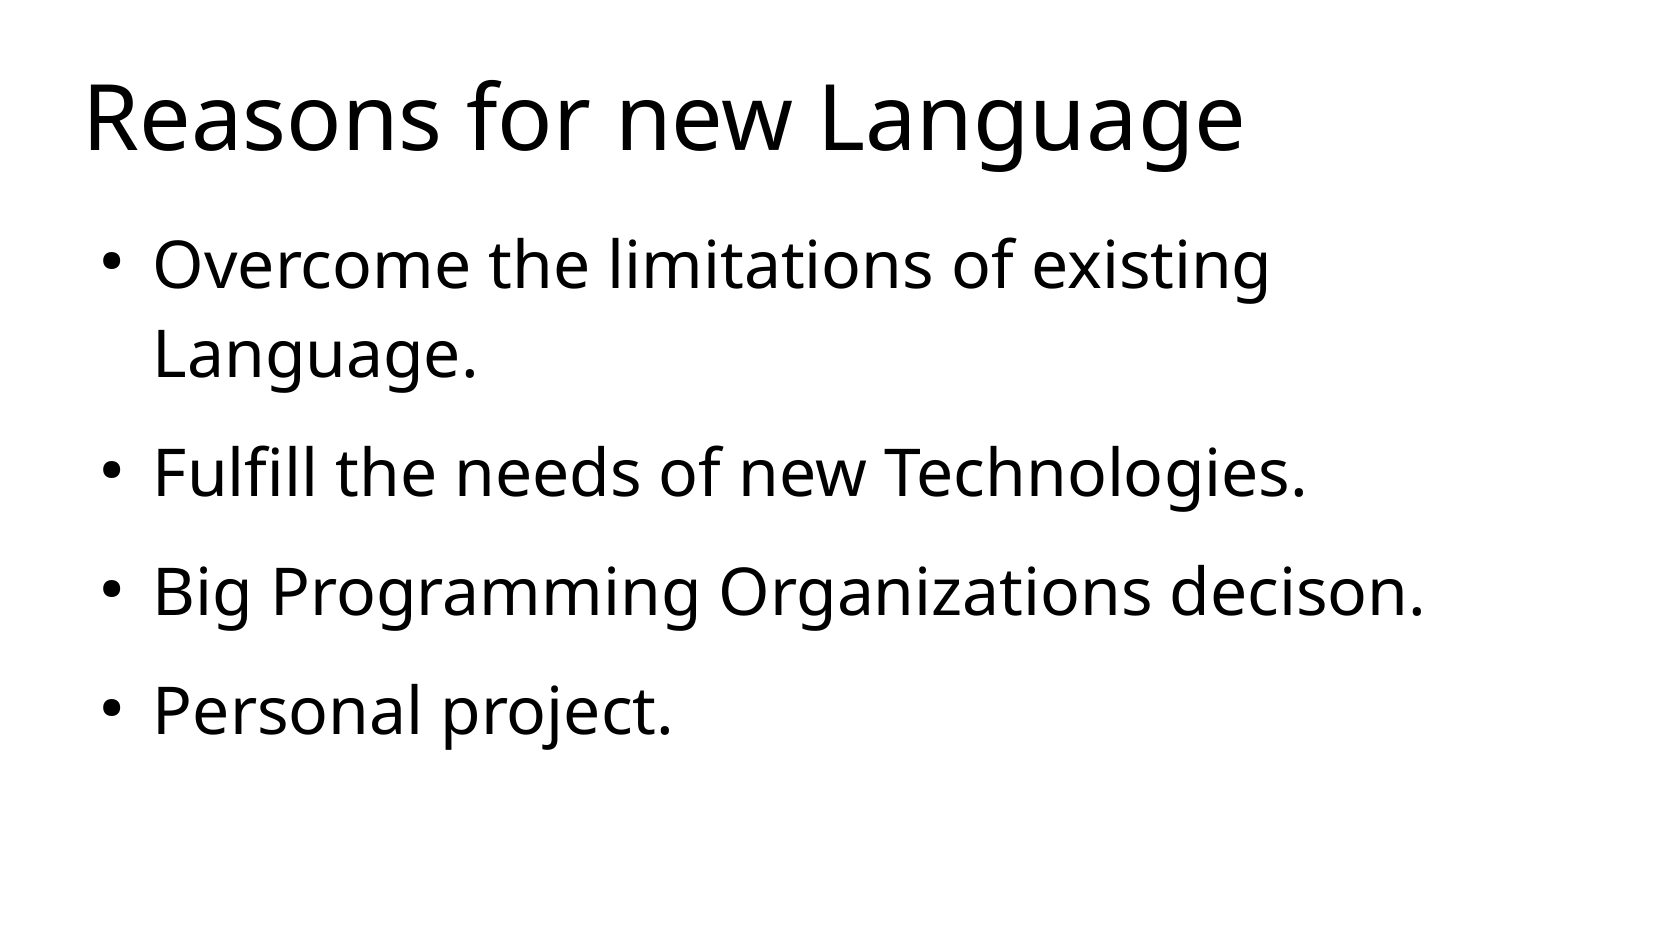

# Reasons for new Language
Overcome the limitations of existing Language.
Fulfill the needs of new Technologies.
Big Programming Organizations decison.
Personal project.